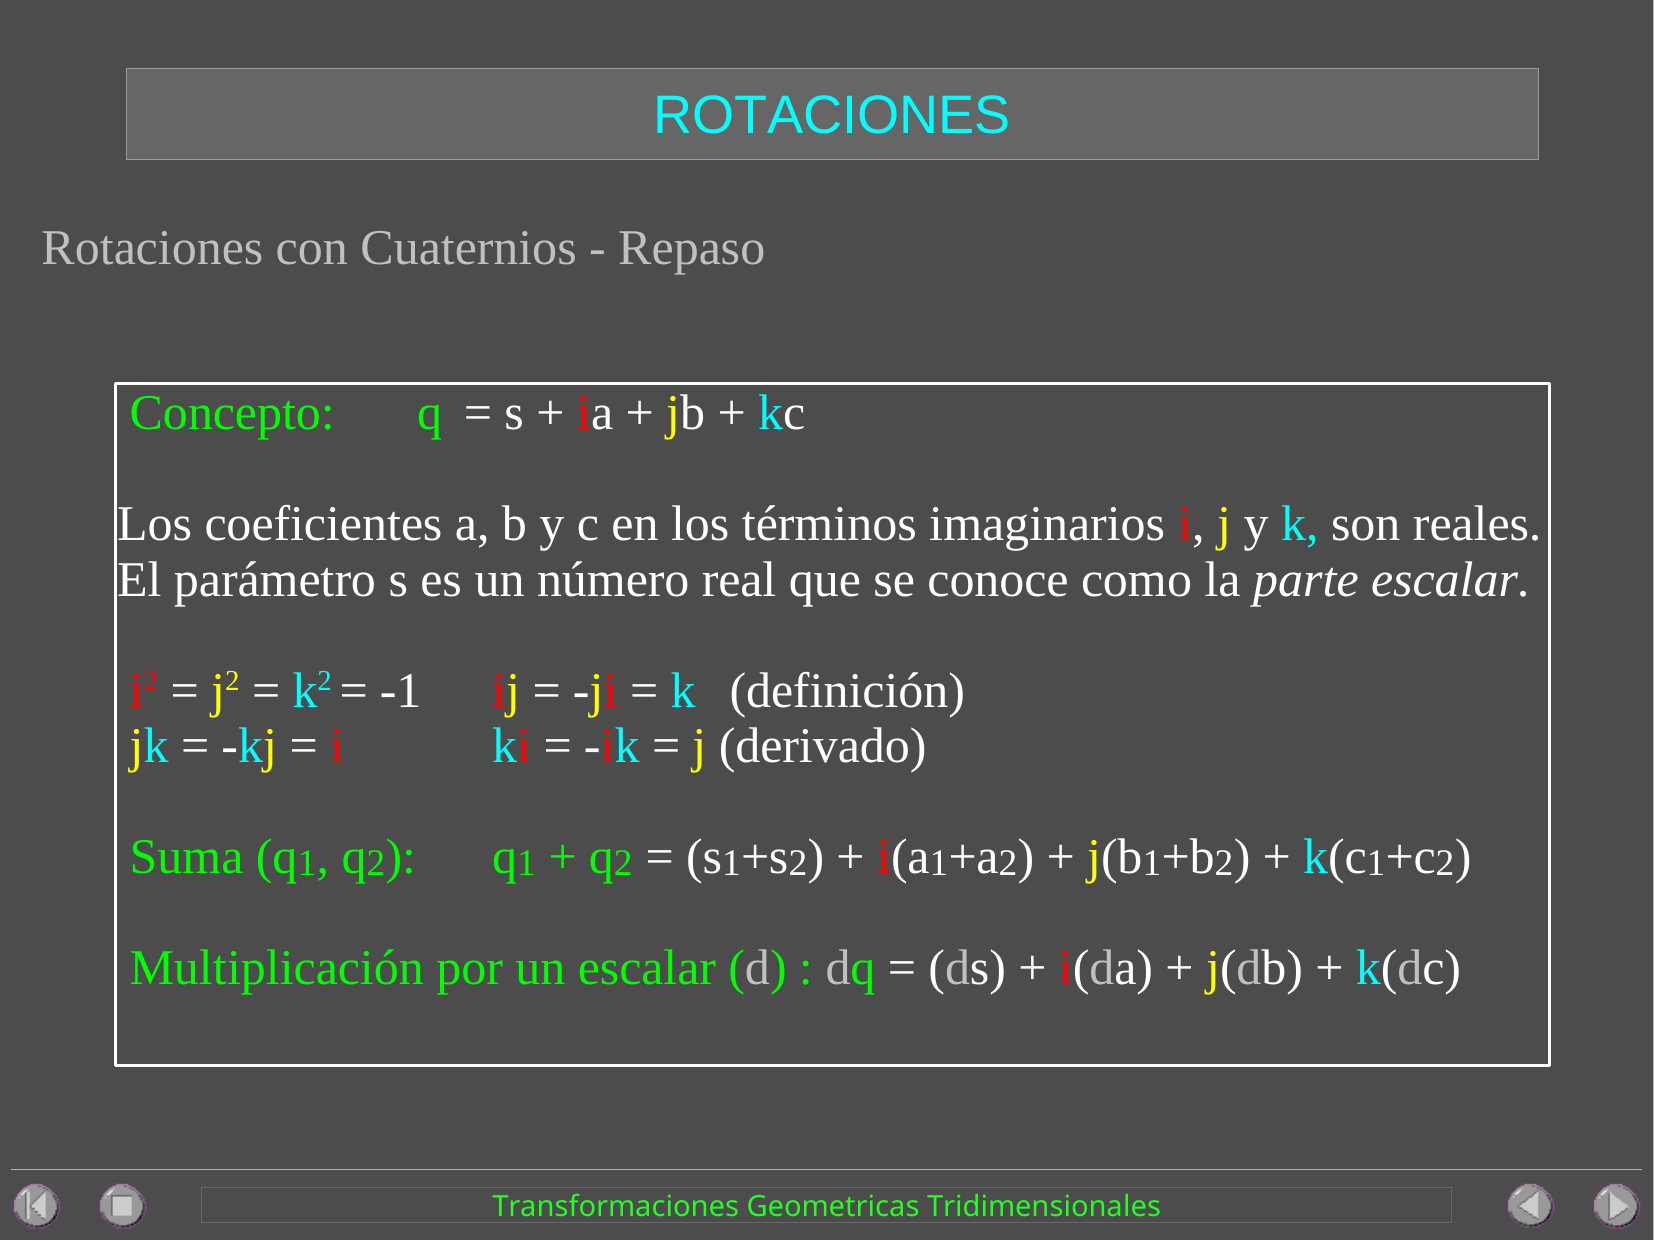

# ROTACIONES
Rotaciones con Cuaternios - Repaso
 Concepto:		q = s + ia + jb + kc
Los coeficientes a, b y c en los términos imaginarios i, j y k, son reales.
El parámetro s es un número real que se conoce como la parte escalar.
 i2 = j2 = k2 = -1	ij = -ji = k	 (definición)
 jk = -kj = i		ki = -ik = j (derivado)
 Suma (q1, q2):		q1 + q2 = (s1+s2) + i(a1+a2) + j(b1+b2) + k(c1+c2)
 Multiplicación por un escalar (d) : dq = (ds) + i(da) + j(db) + k(dc)